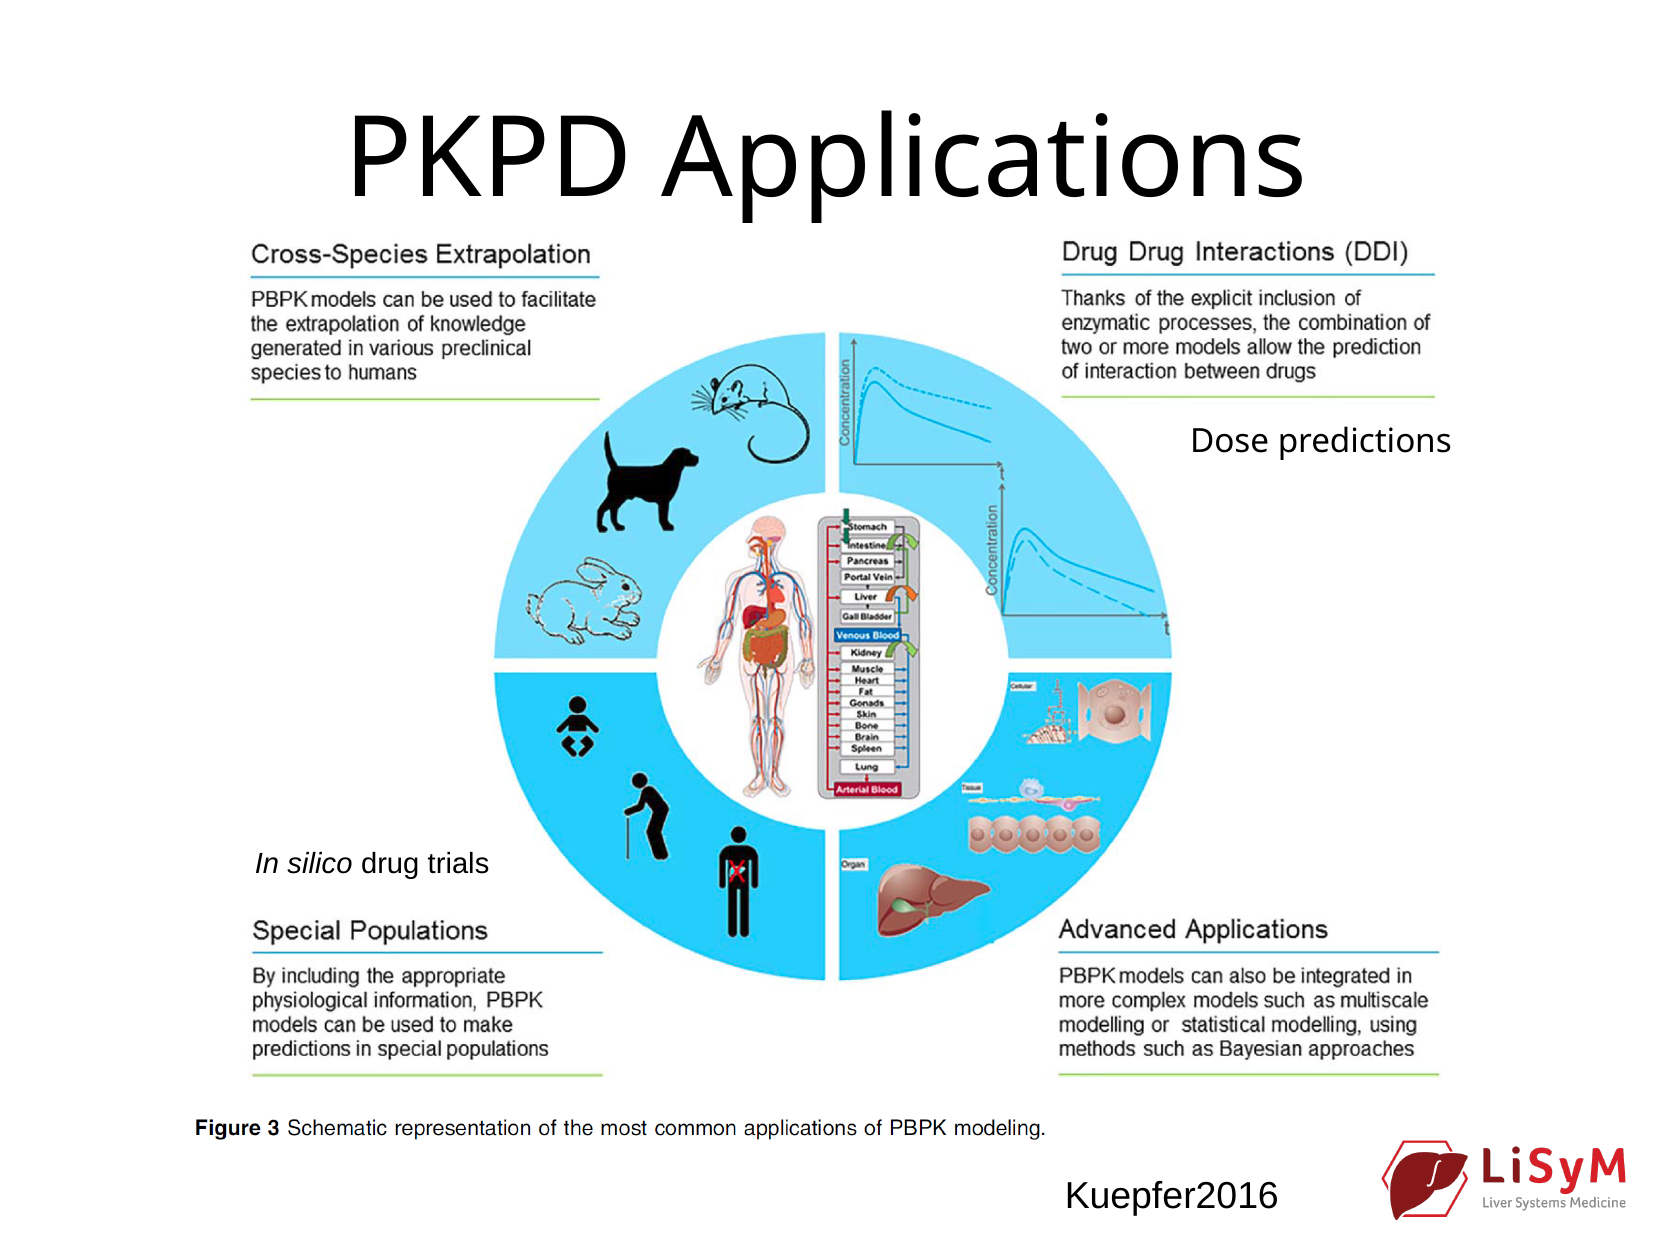

# PKPD Applications
Dose predictions
In silico drug trials
Kuepfer2016